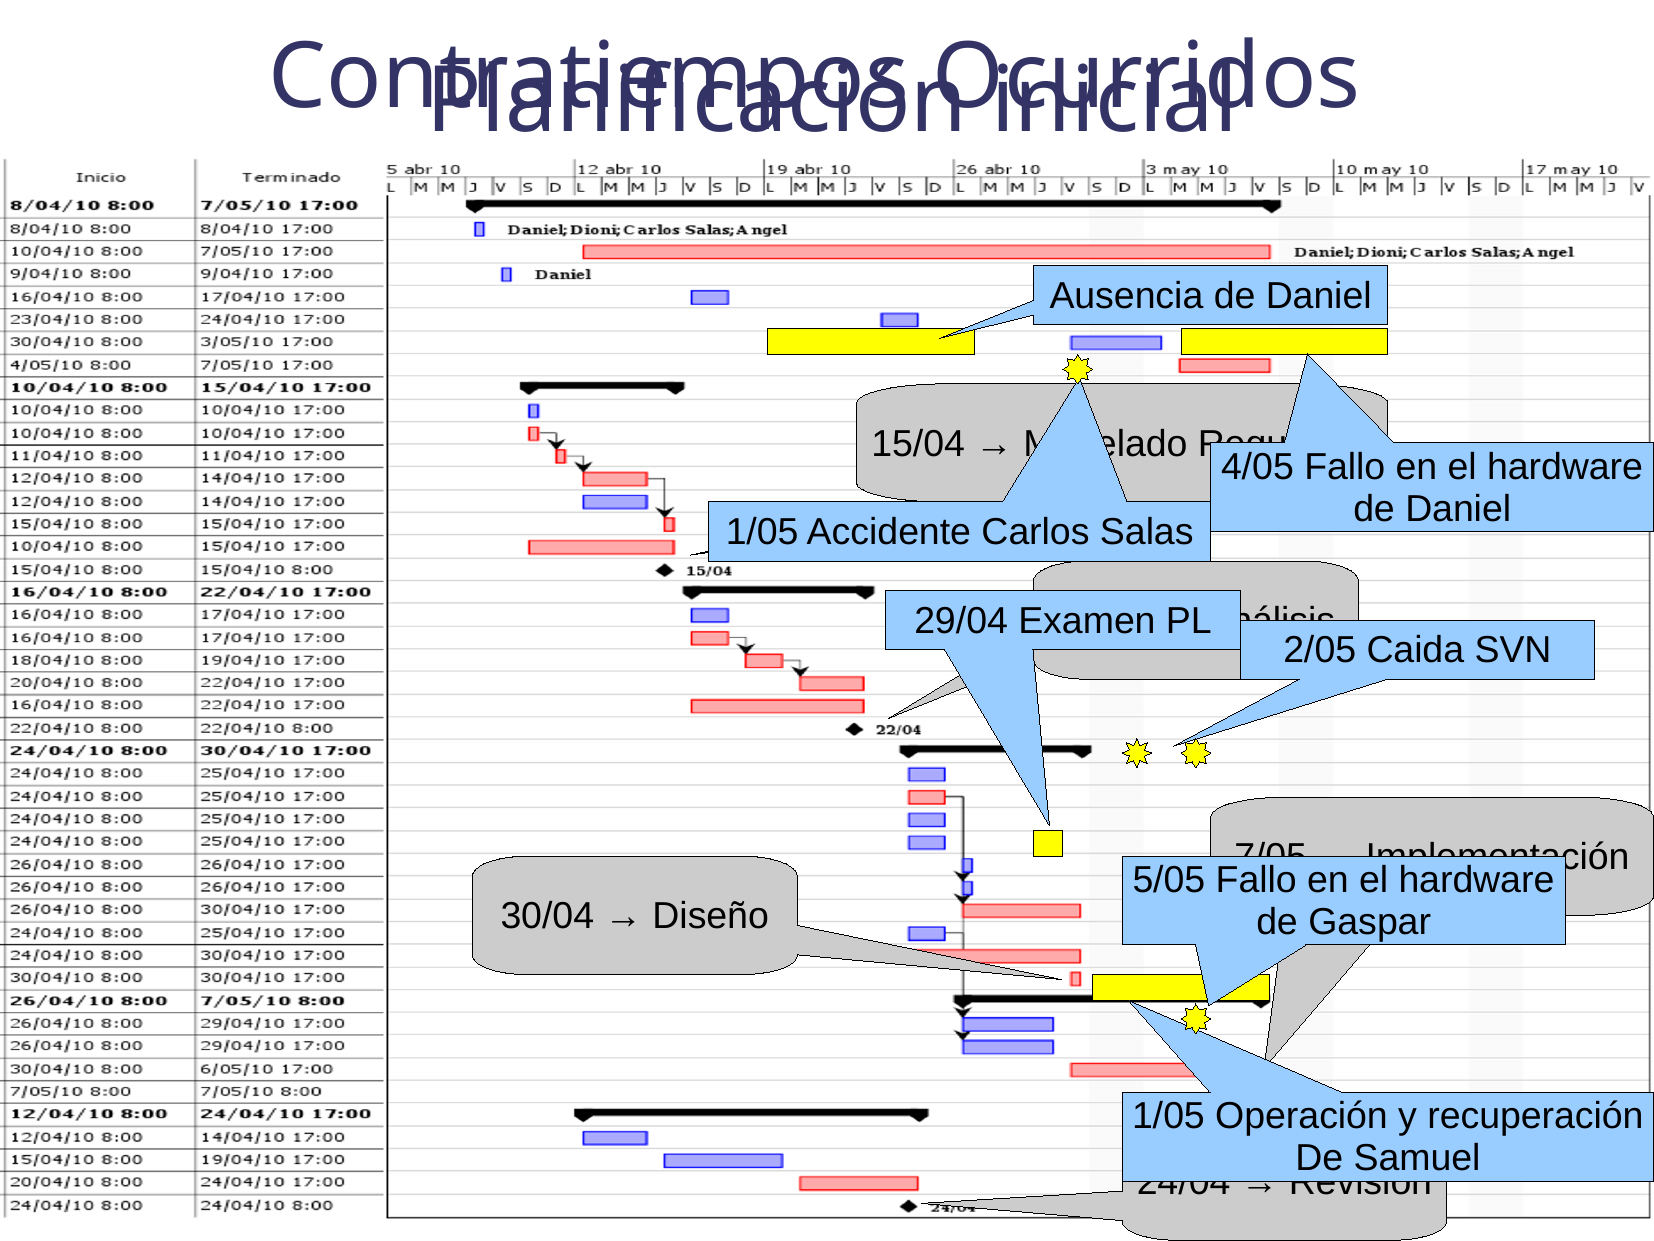

Contratiempos Ocurridos
# Planificación inicial
Ausencia de Daniel
15/04 → Modelado Requisitos
4/05 Fallo en el hardware
de Daniel
1/05 Accidente Carlos Salas
22/04 → Análisis
29/04 Examen PL
2/05 Caida SVN
7/05 → Implementación
30/04 → Diseño
5/05 Fallo en el hardware
de Gaspar
1/05 Operación y recuperación
De Samuel
24/04 → Revisión